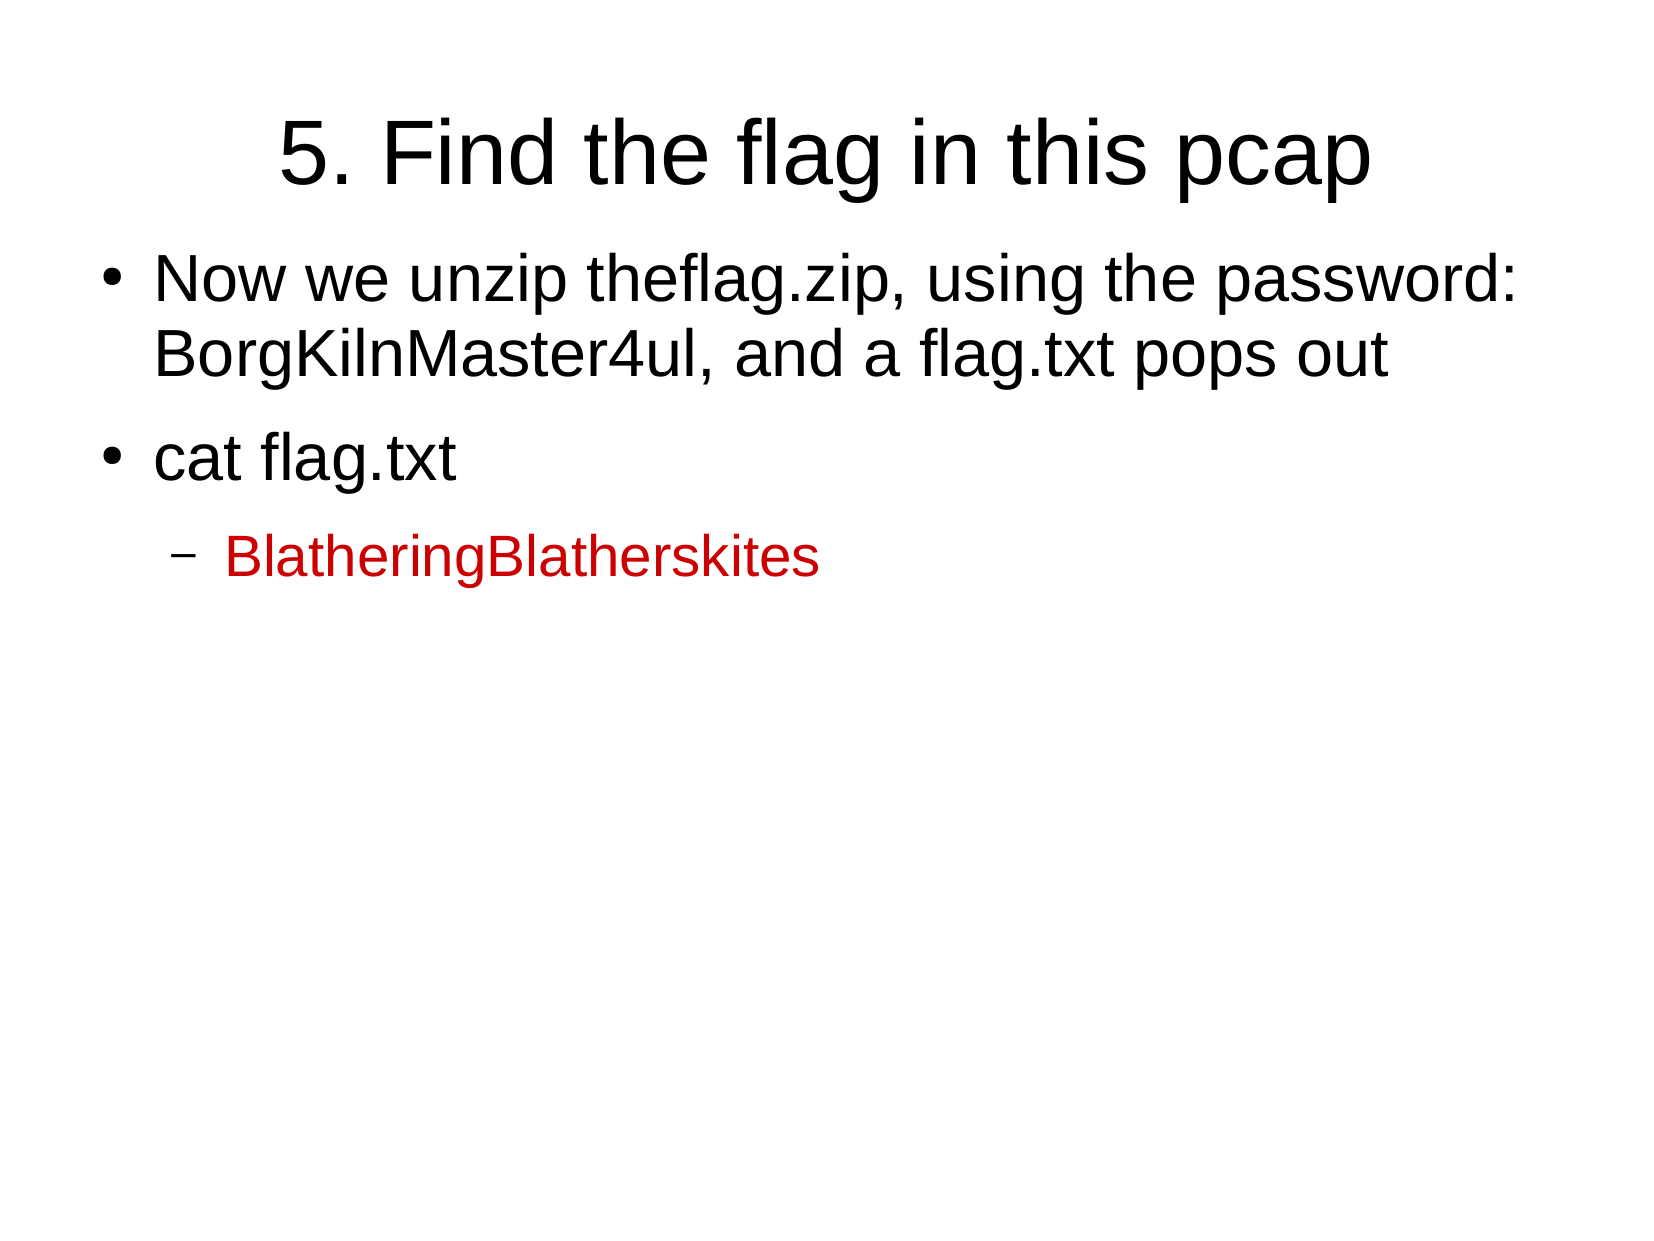

# 5. Find the flag in this pcap
Now we unzip theflag.zip, using the password: BorgKilnMaster4ul, and a flag.txt pops out
cat flag.txt
BlatheringBlatherskites